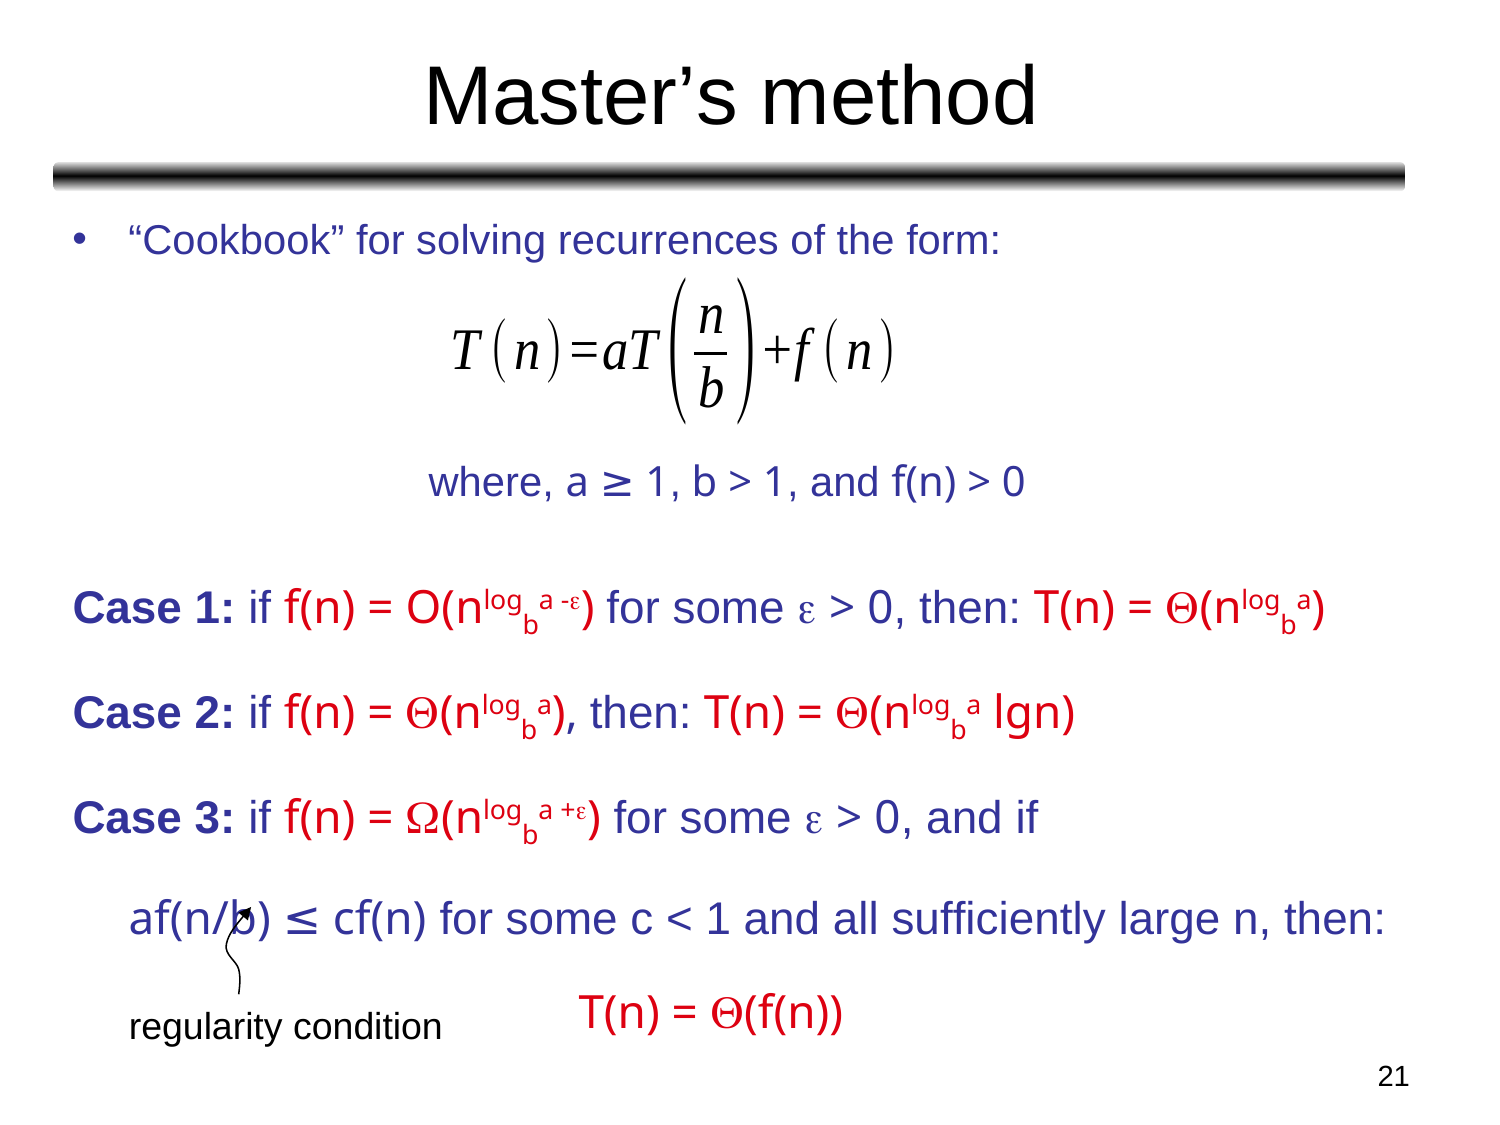

# Master’s method
“Cookbook” for solving recurrences of the form:
			where, a ≥ 1, b > 1, and f(n) > 0
Case 1: if f(n) = O(nlogba -) for some  > 0, then: T(n) = (nlogba)
Case 2: if f(n) = (nlogba), then: T(n) = (nlogba lgn)
Case 3: if f(n) = (nlogba +) for some  > 0, and if
	af(n/b) ≤ cf(n) for some c < 1 and all sufficiently large n, then:
				T(n) = (f(n))
regularity condition
21